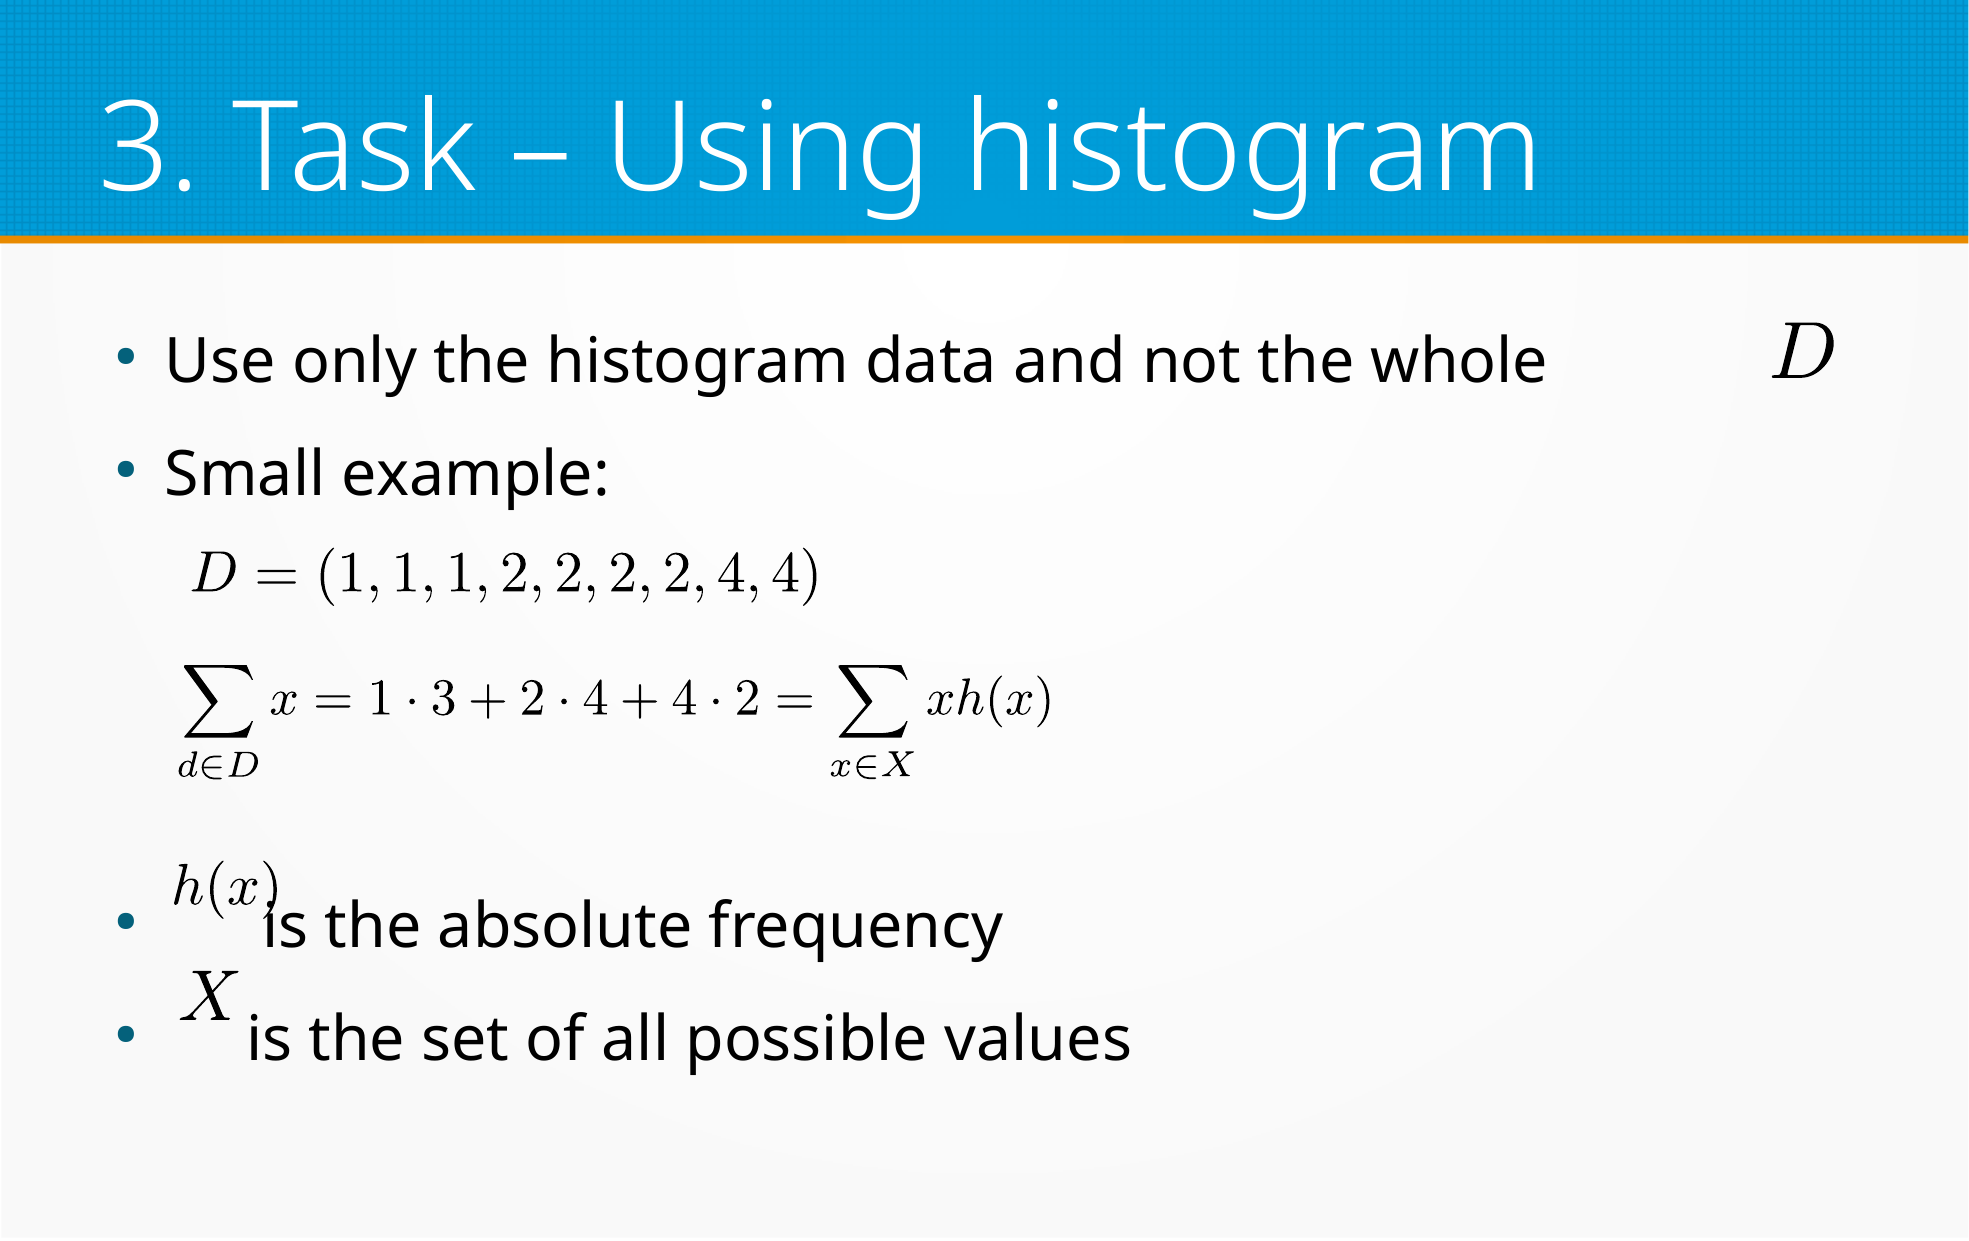

# 3. Task – Using histogram
Use only the histogram data and not the whole
Small example:
 is the absolute frequency
 is the set of all possible values